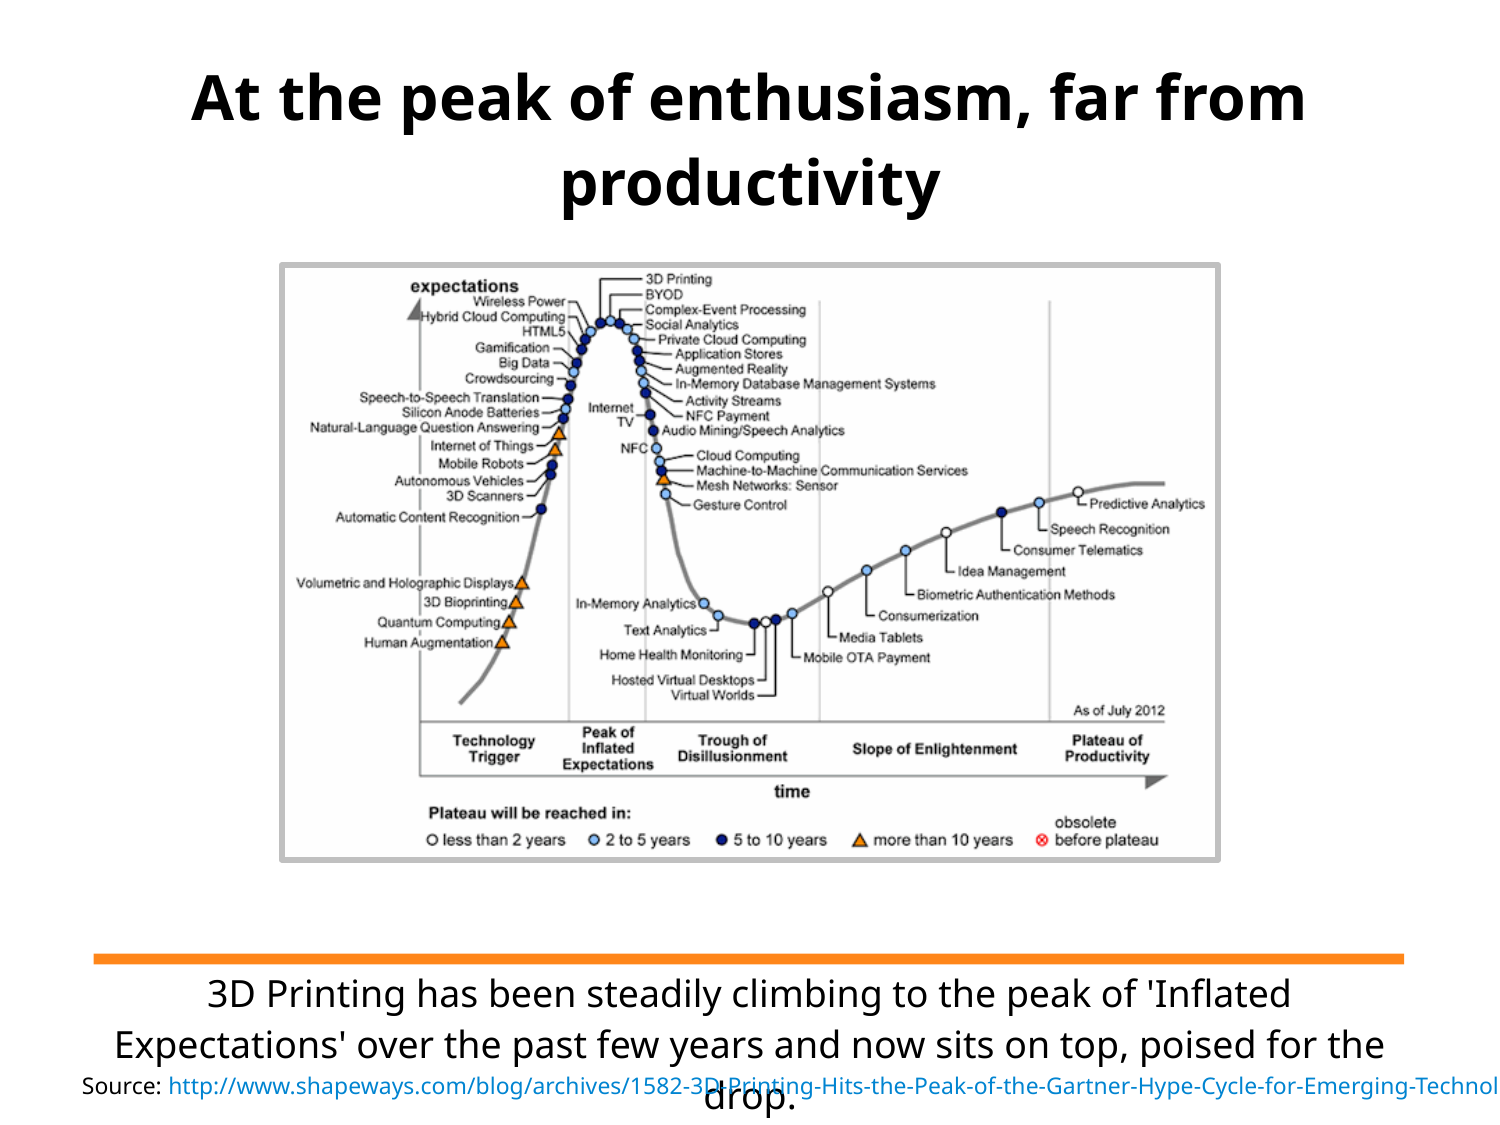

# At the peak of enthusiasm, far from productivity
3D Printing has been steadily climbing to the peak of 'Inflated Expectations' over the past few years and now sits on top, poised for the drop.
Source: http://www.shapeways.com/blog/archives/1582-3D-Printing-Hits-the-Peak-of-the-Gartner-Hype-Cycle-for-Emerging-Technologies.html